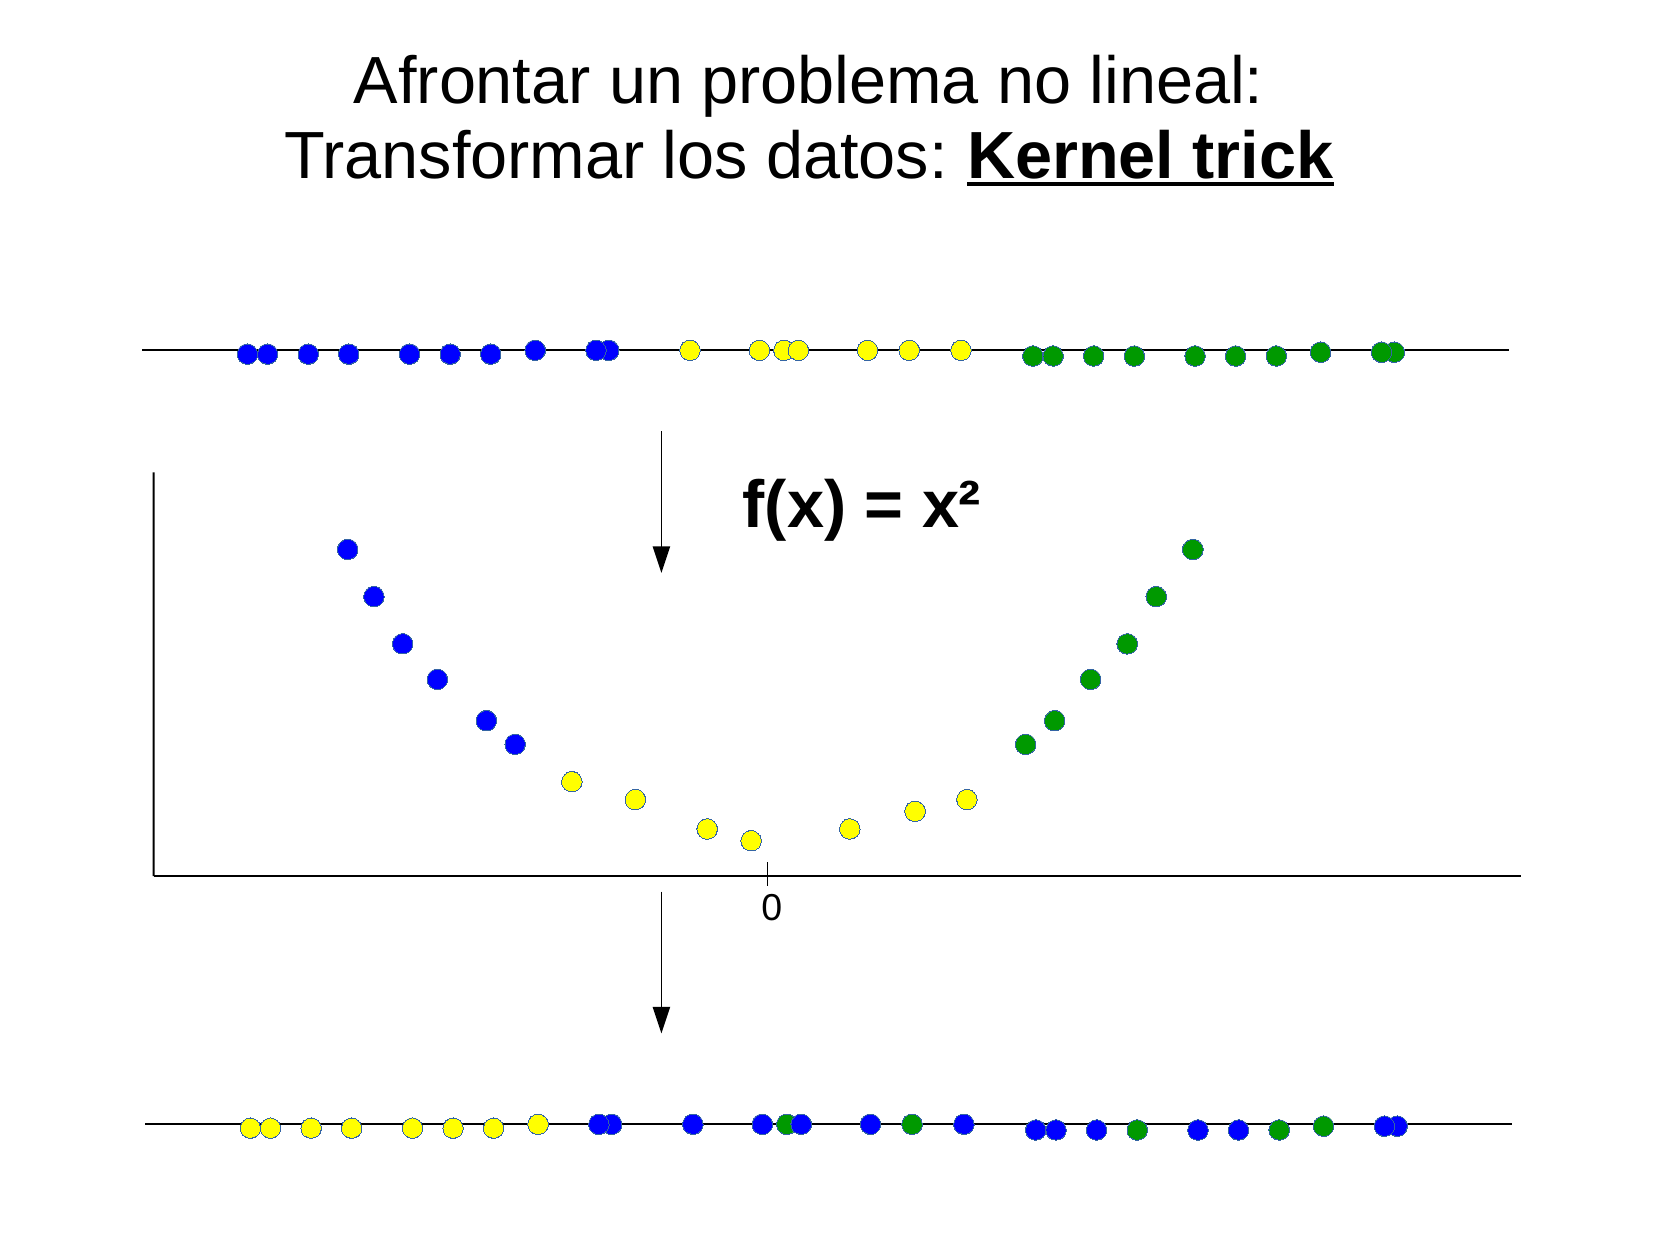

Afrontar un problema no lineal:
Transformar los datos: Kernel trick
f(x) = x²
#
0